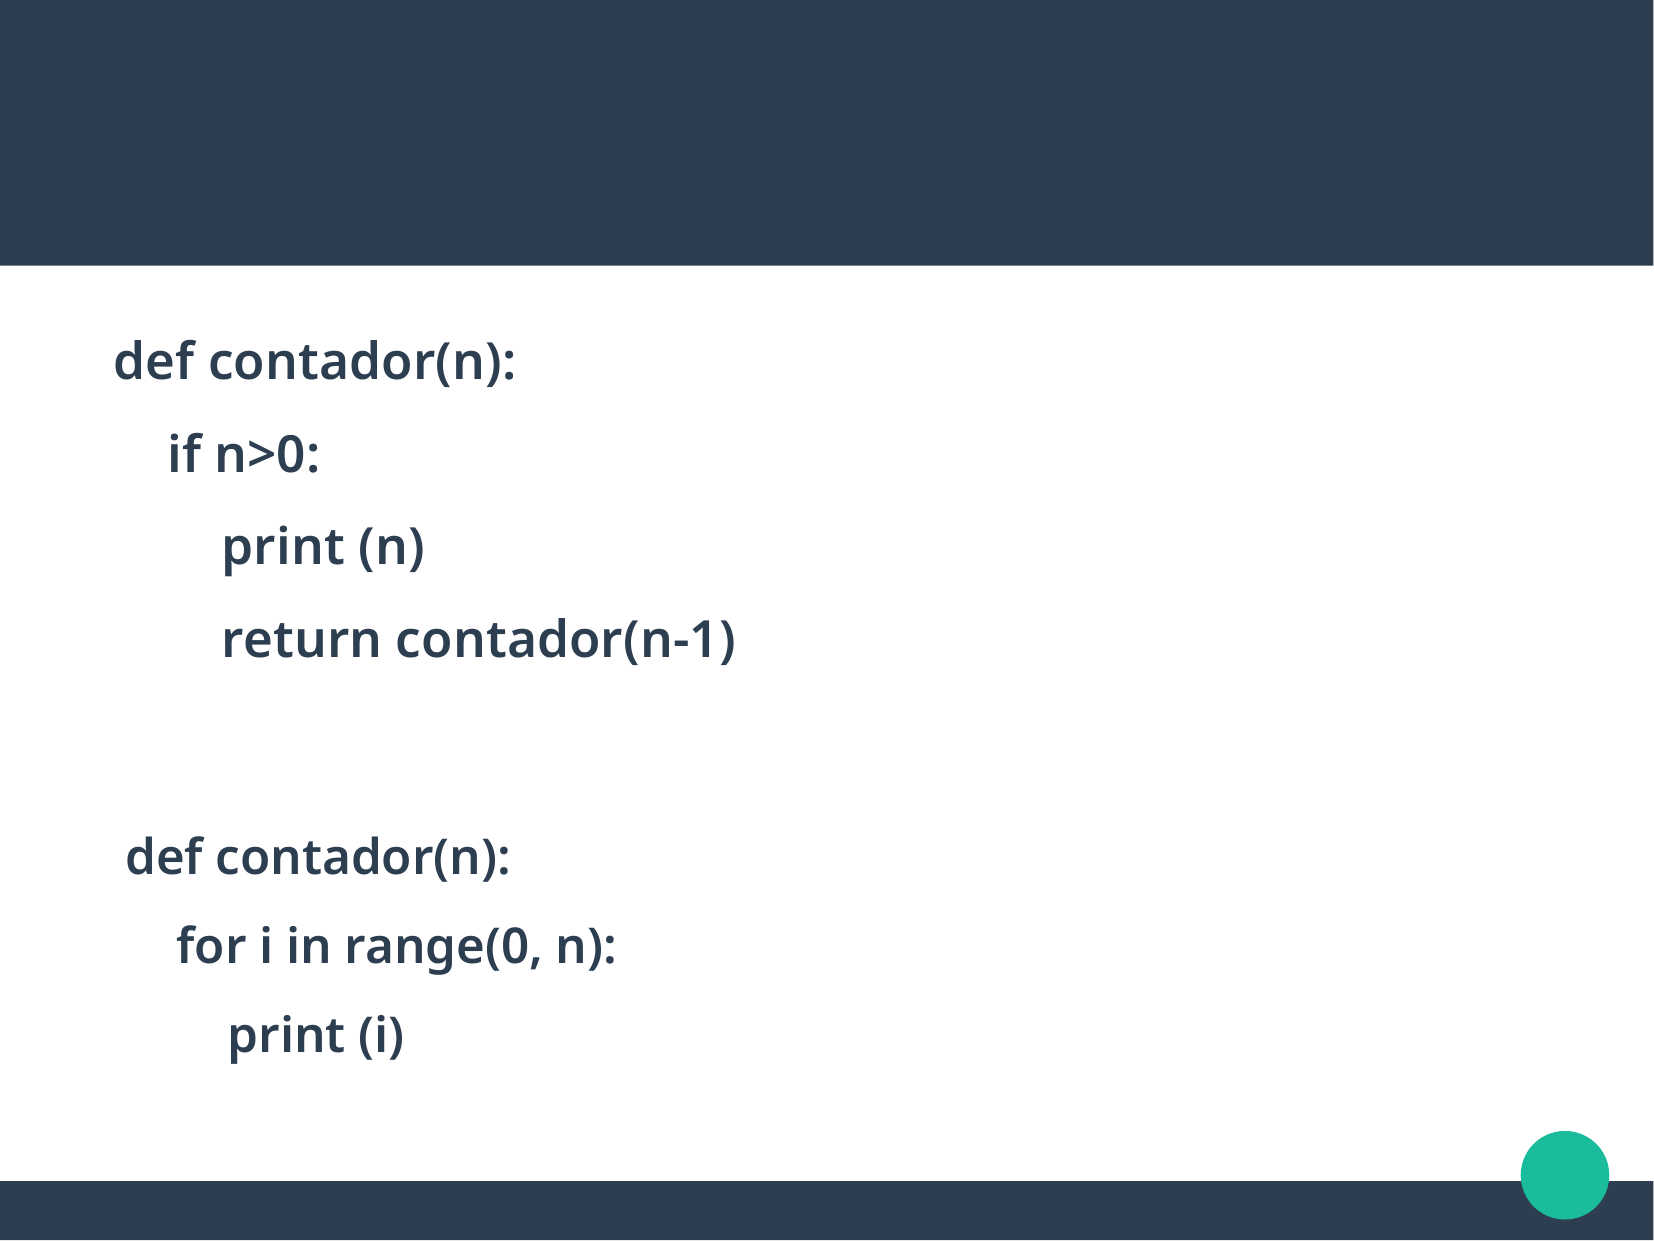

#
def contador(n):
 if n>0:
 print (n)
 return contador(n-1)
def contador(n):
 for i in range(0, n):
 print (i)